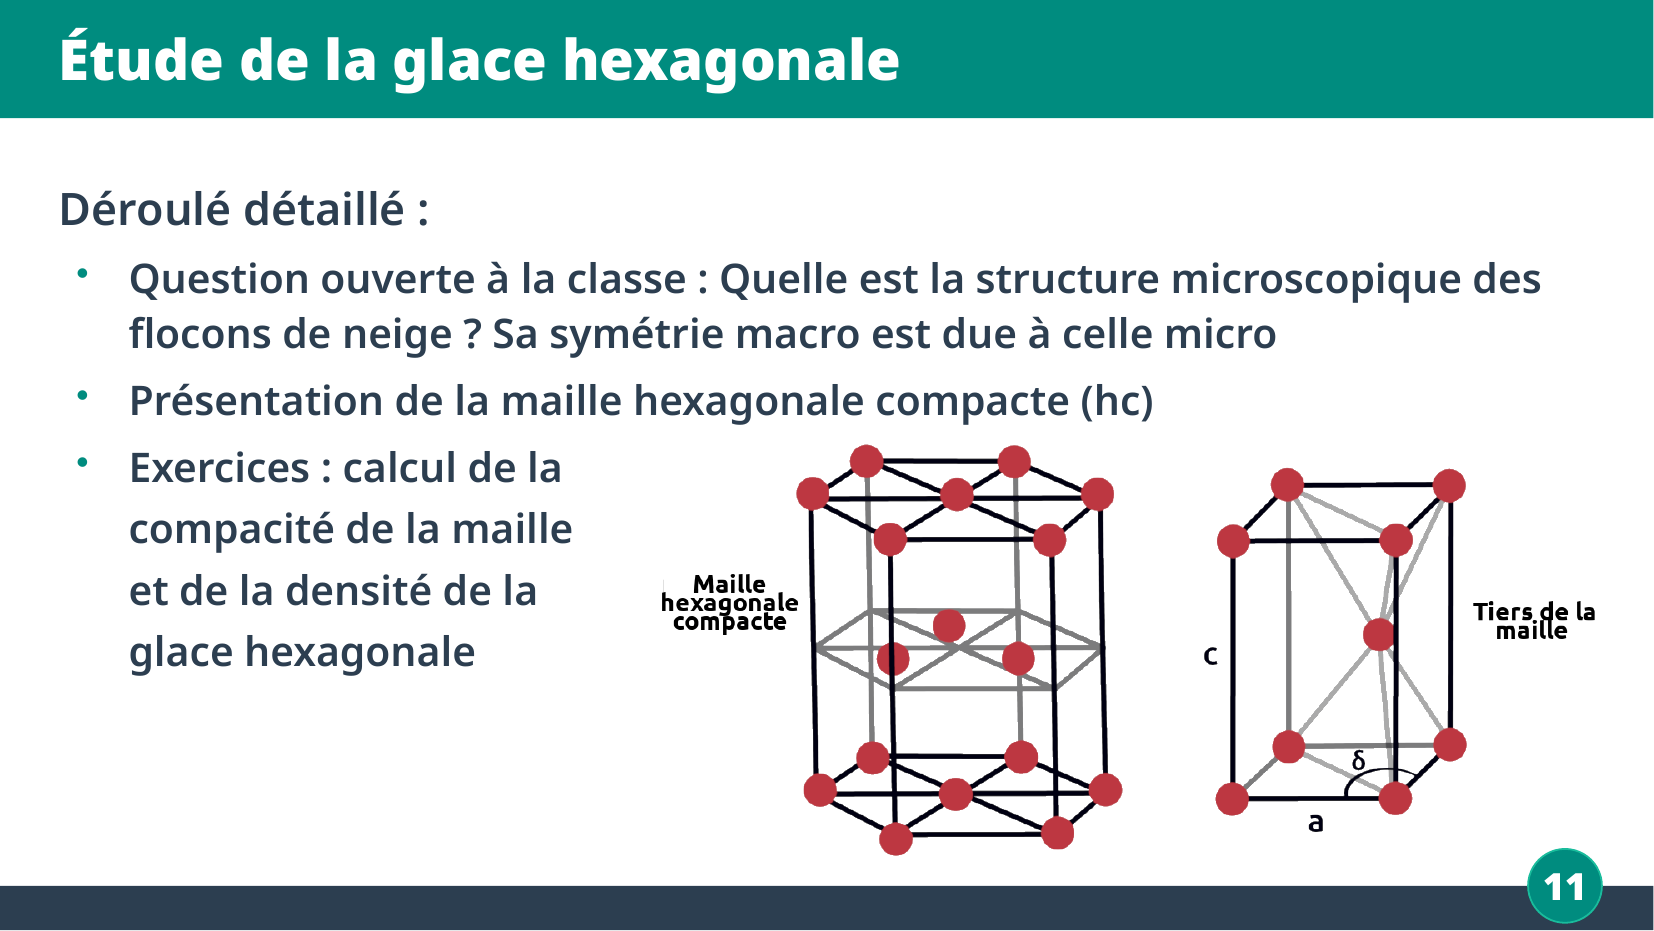

# Étude de la glace hexagonale
Déroulé détaillé :
Question ouverte à la classe : Quelle est la structure microscopique des flocons de neige ? Sa symétrie macro est due à celle micro
Présentation de la maille hexagonale compacte (hc)
Exercices : calcul de la
compacité de la maille
et de la densité de la
glace hexagonale